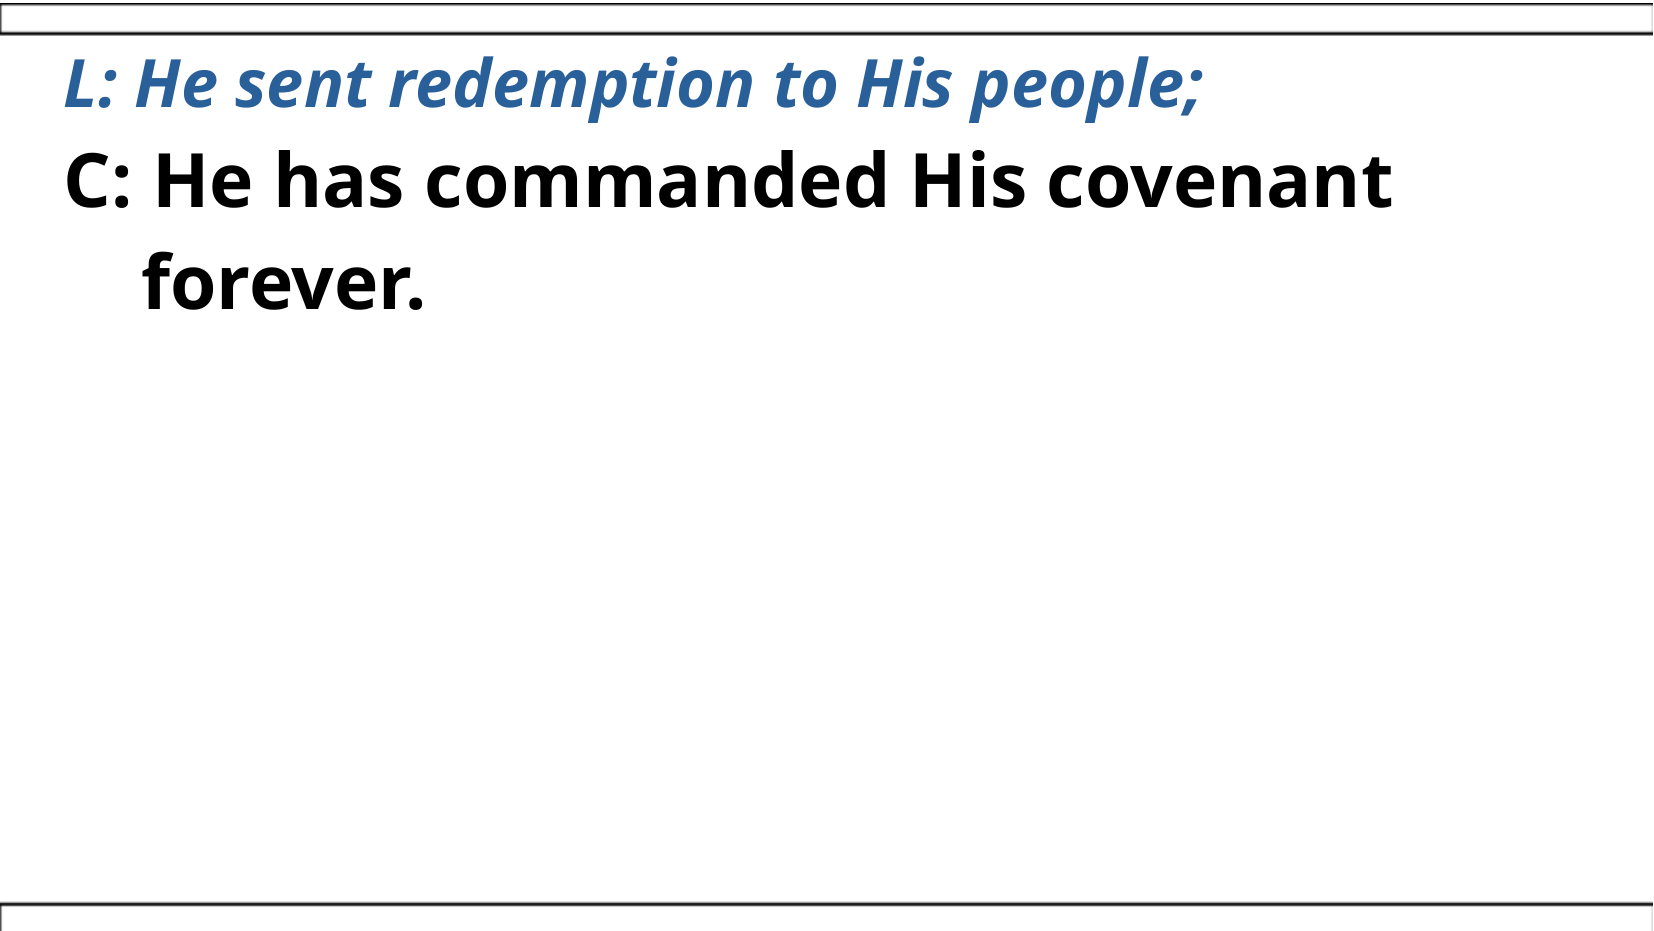

L: He sent redemption to His people;
C: He has commanded His covenant
 forever.